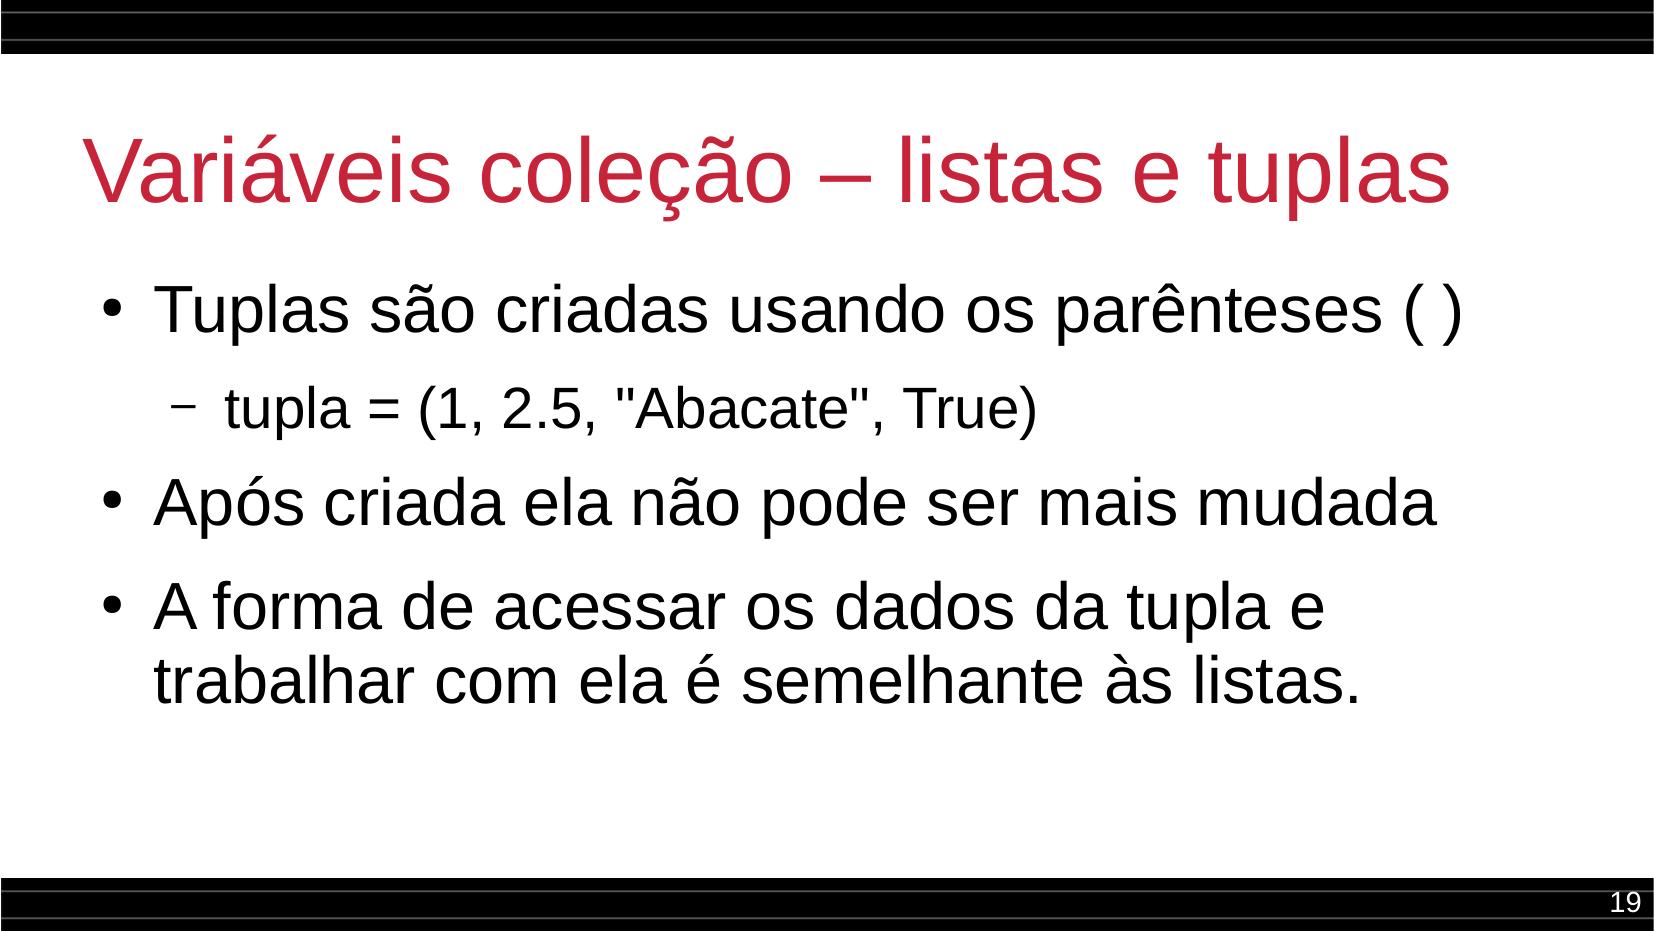

# Variáveis coleção – listas e tuplas
Tuplas são criadas usando os parênteses ( )
tupla = (1, 2.5, "Abacate", True)
Após criada ela não pode ser mais mudada
A forma de acessar os dados da tupla e trabalhar com ela é semelhante às listas.